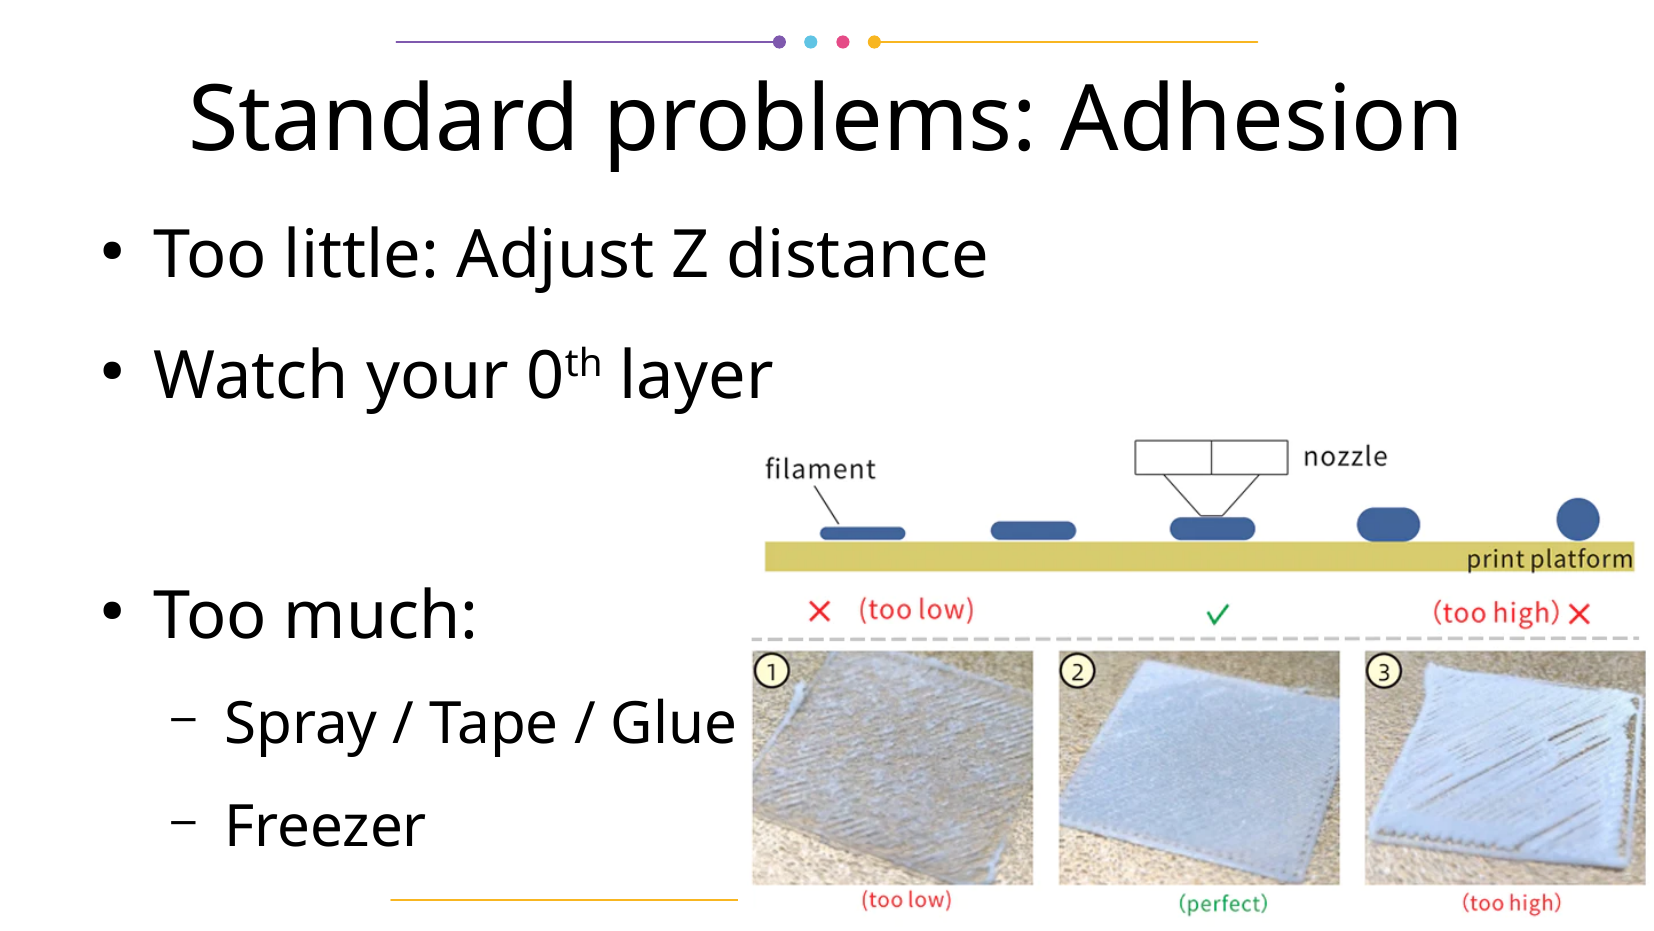

# Standard problems: Adhesion
Too little: Adjust Z distance
Watch your 0th layer
Too much:
Spray / Tape / Glue
Freezer